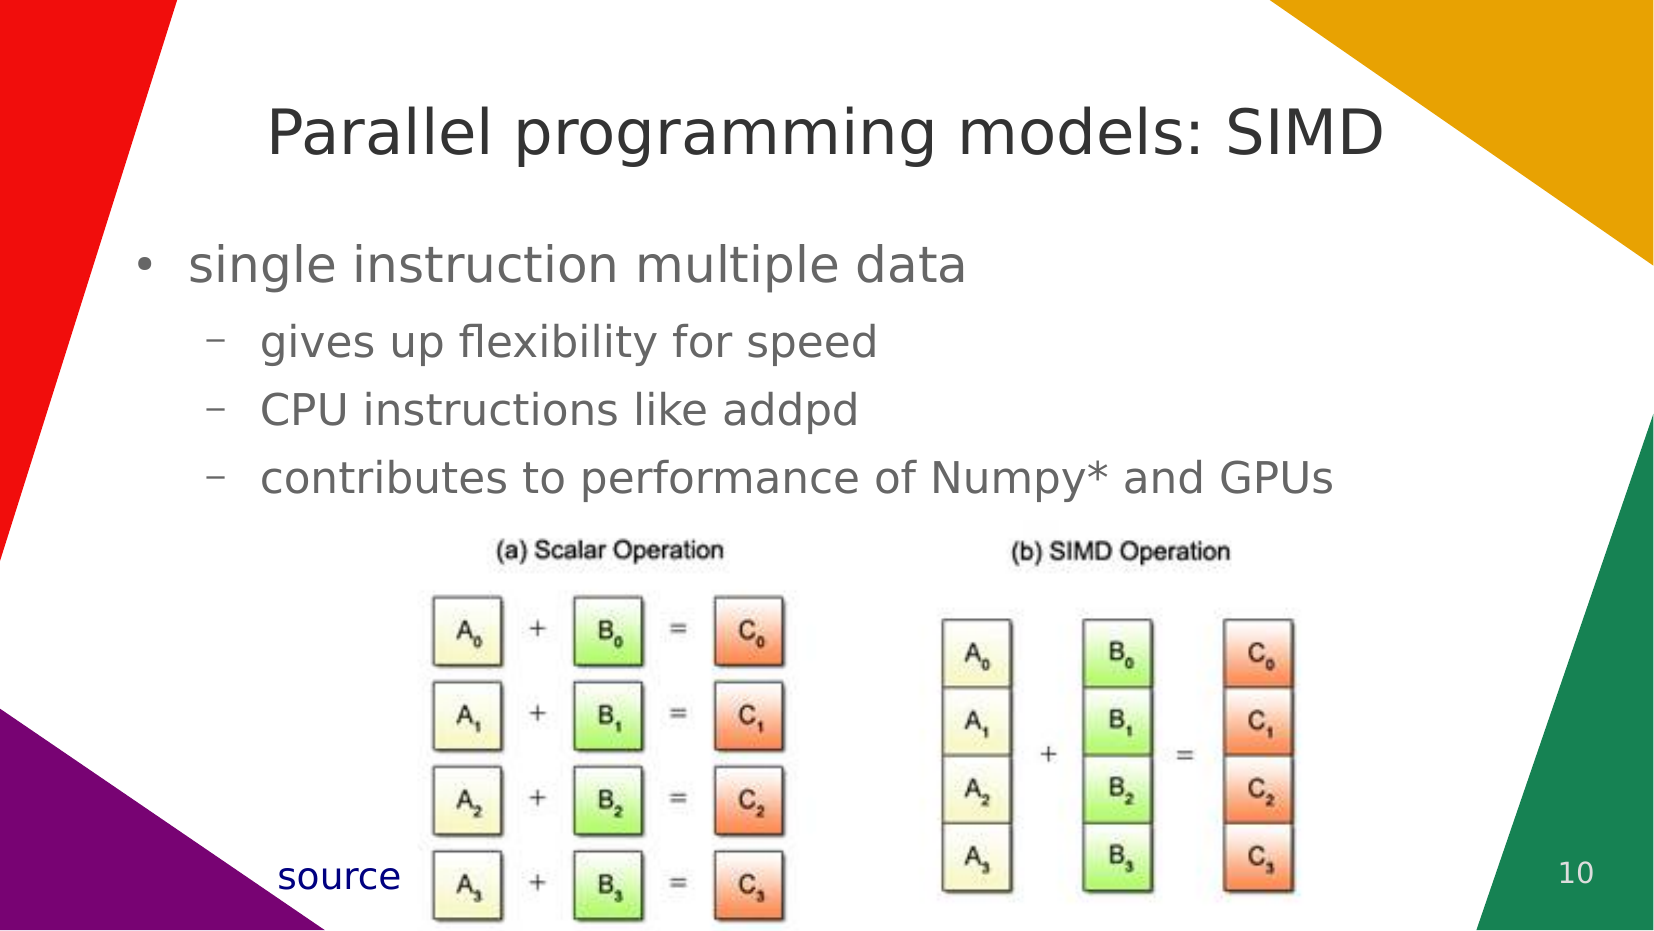

# Parallel programming models: SIMD
single instruction multiple data
gives up flexibility for speed
CPU instructions like addpd
contributes to performance of Numpy* and GPUs
source
10